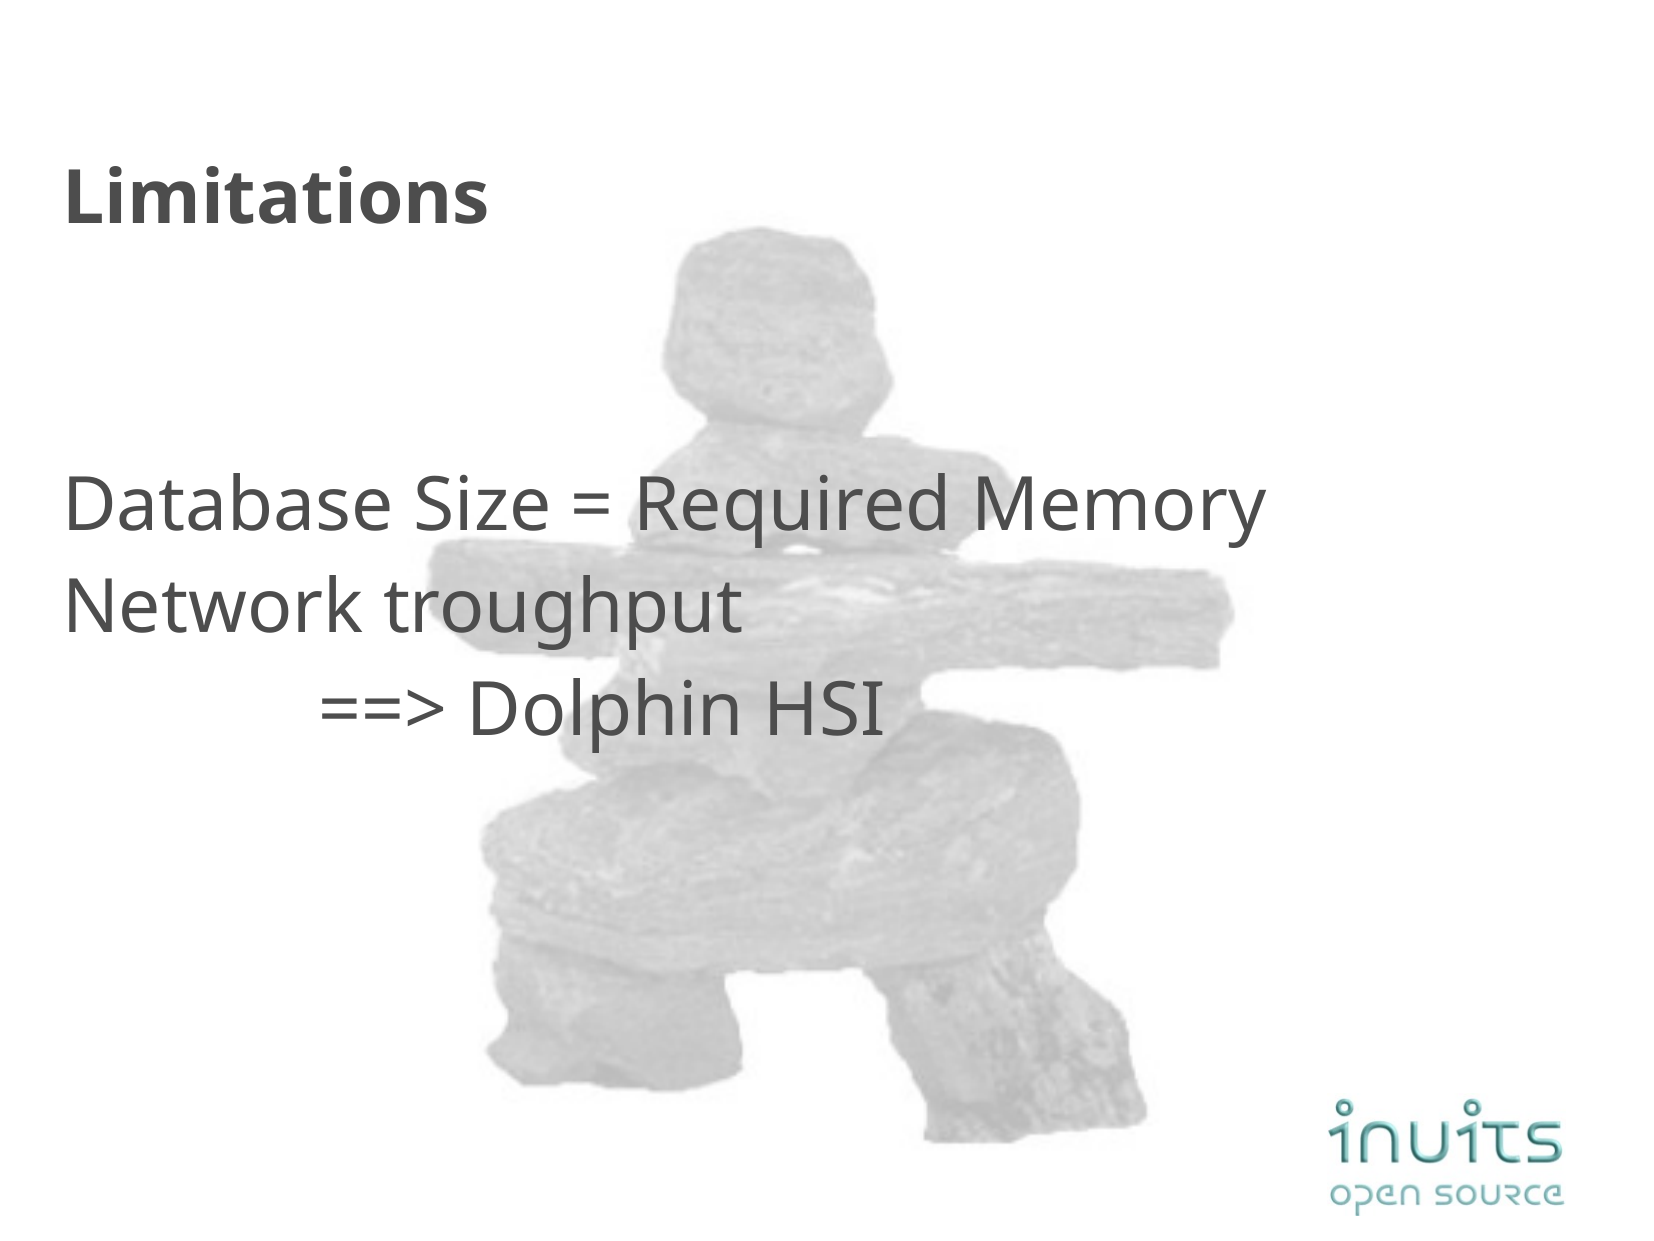

Limitations
Database Size = Required Memory
Network troughput
==> Dolphin HSI
#